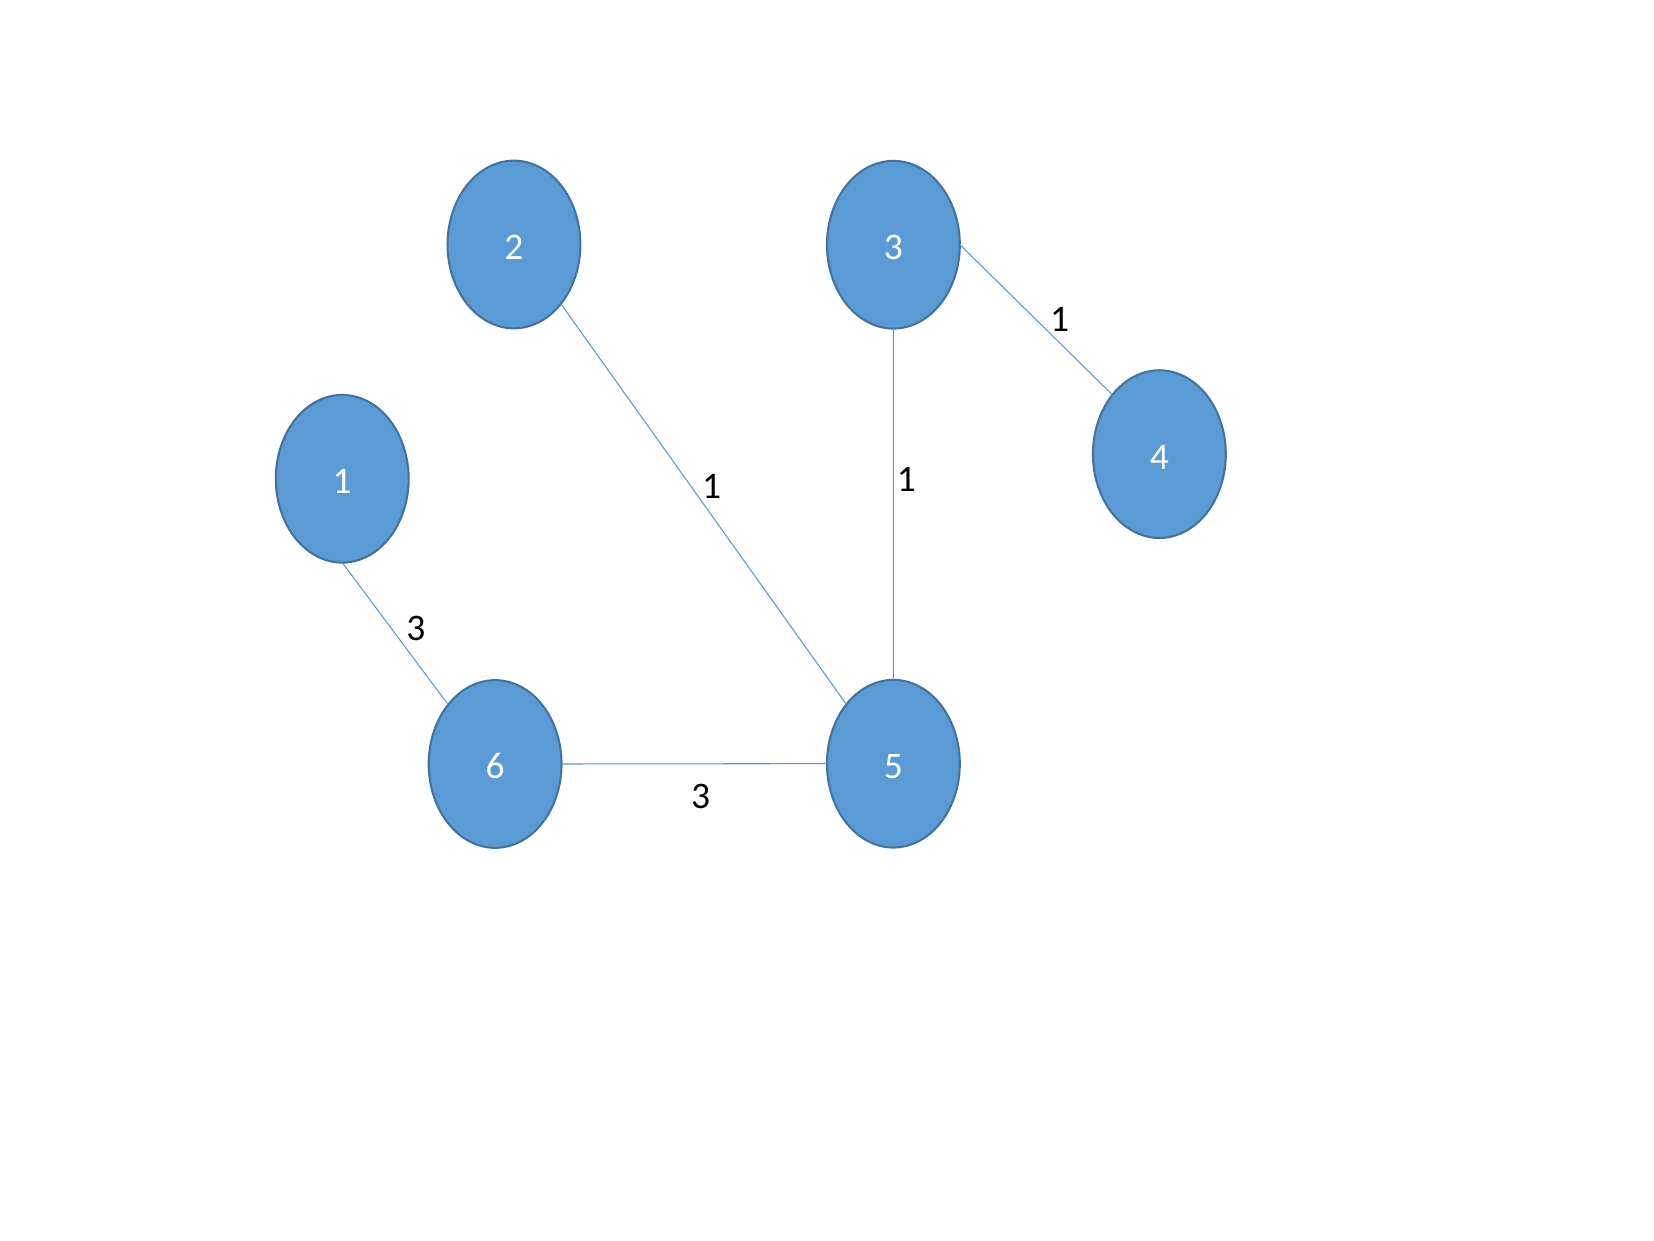

2
3
1
4
1
1
1
3
5
6
3